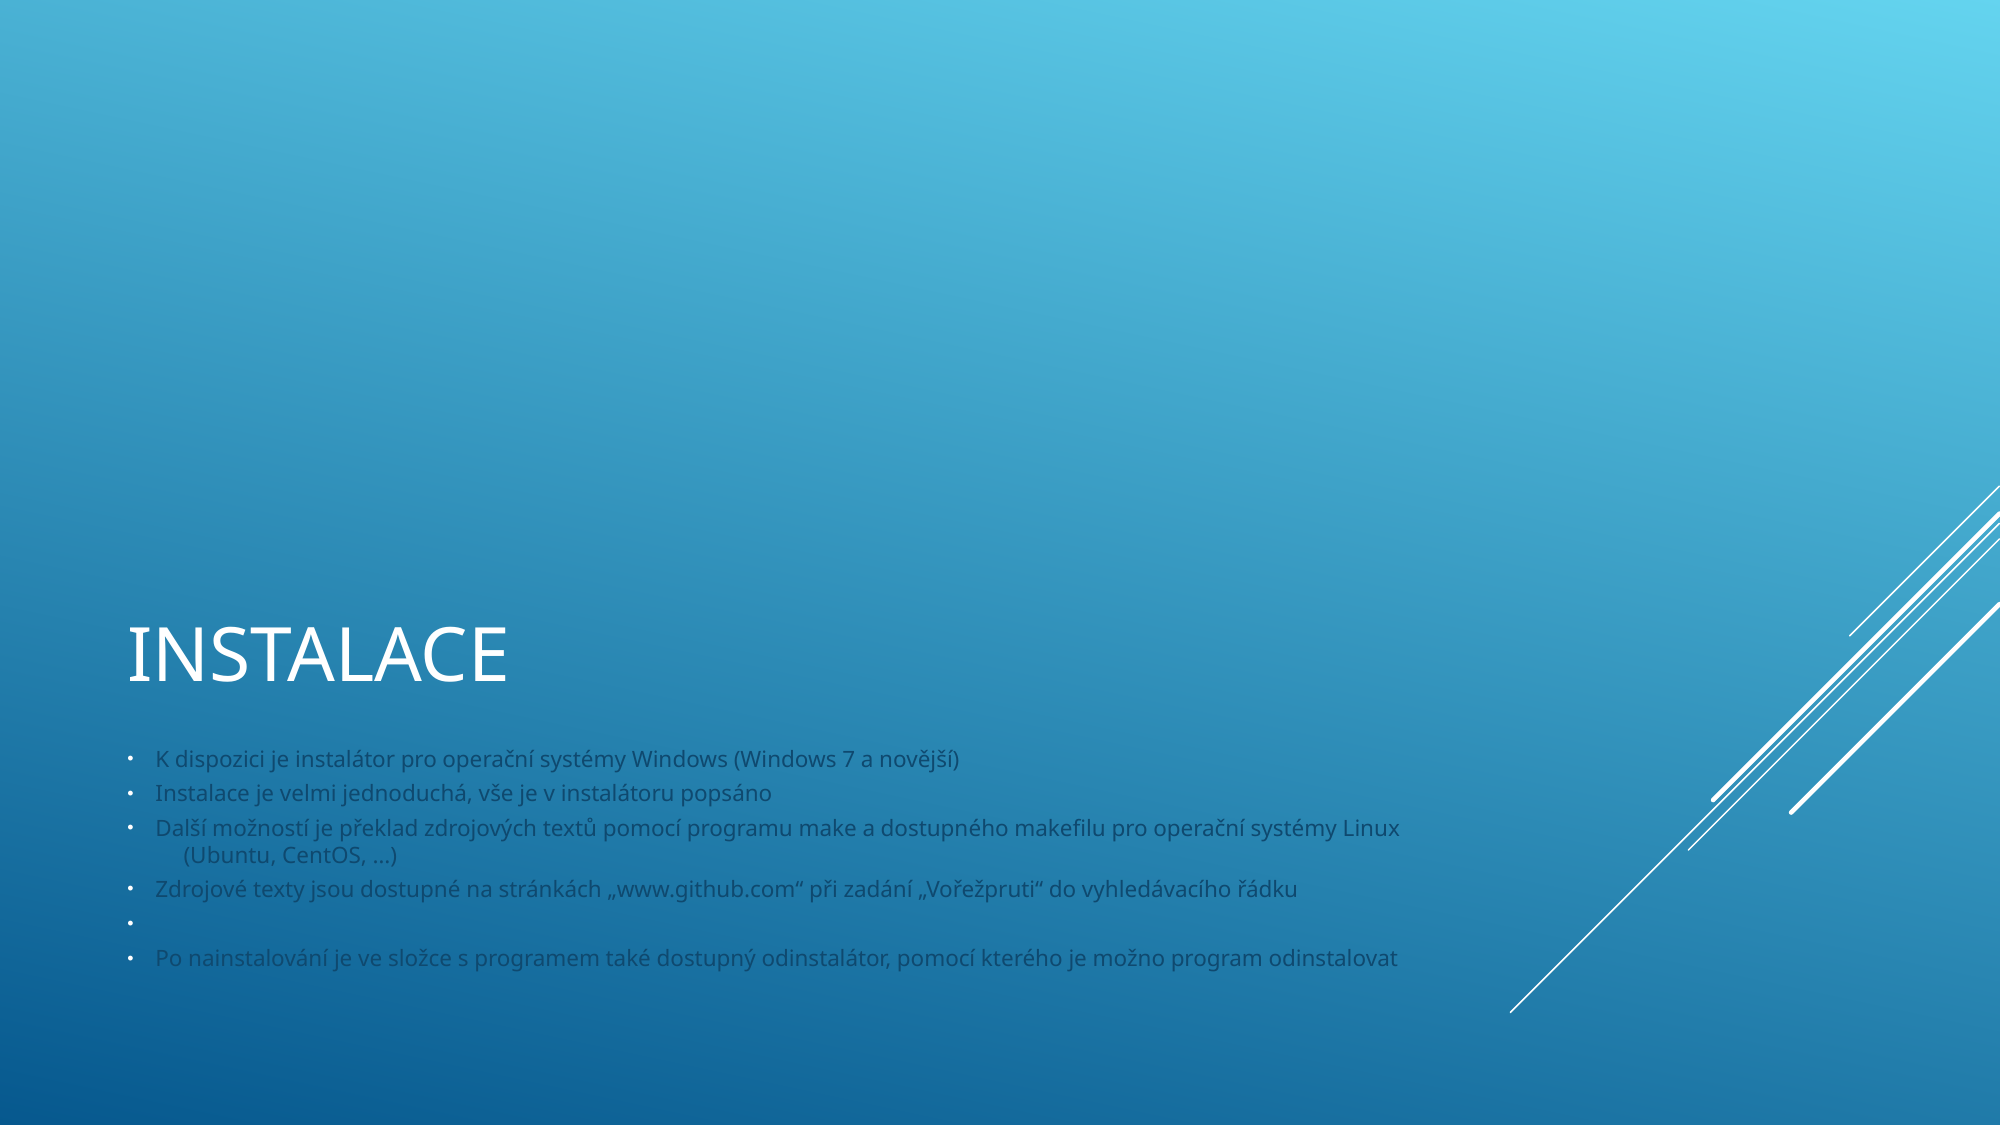

# Instalace
K dispozici je instalátor pro operační systémy Windows (Windows 7 a novější)
Instalace je velmi jednoduchá, vše je v instalátoru popsáno
Další možností je překlad zdrojových textů pomocí programu make a dostupného makefilu pro operační systémy Linux (Ubuntu, CentOS, …)
Zdrojové texty jsou dostupné na stránkách „www.github.com“ při zadání „Vořežpruti“ do vyhledávacího řádku
Po nainstalování je ve složce s programem také dostupný odinstalátor, pomocí kterého je možno program odinstalovat